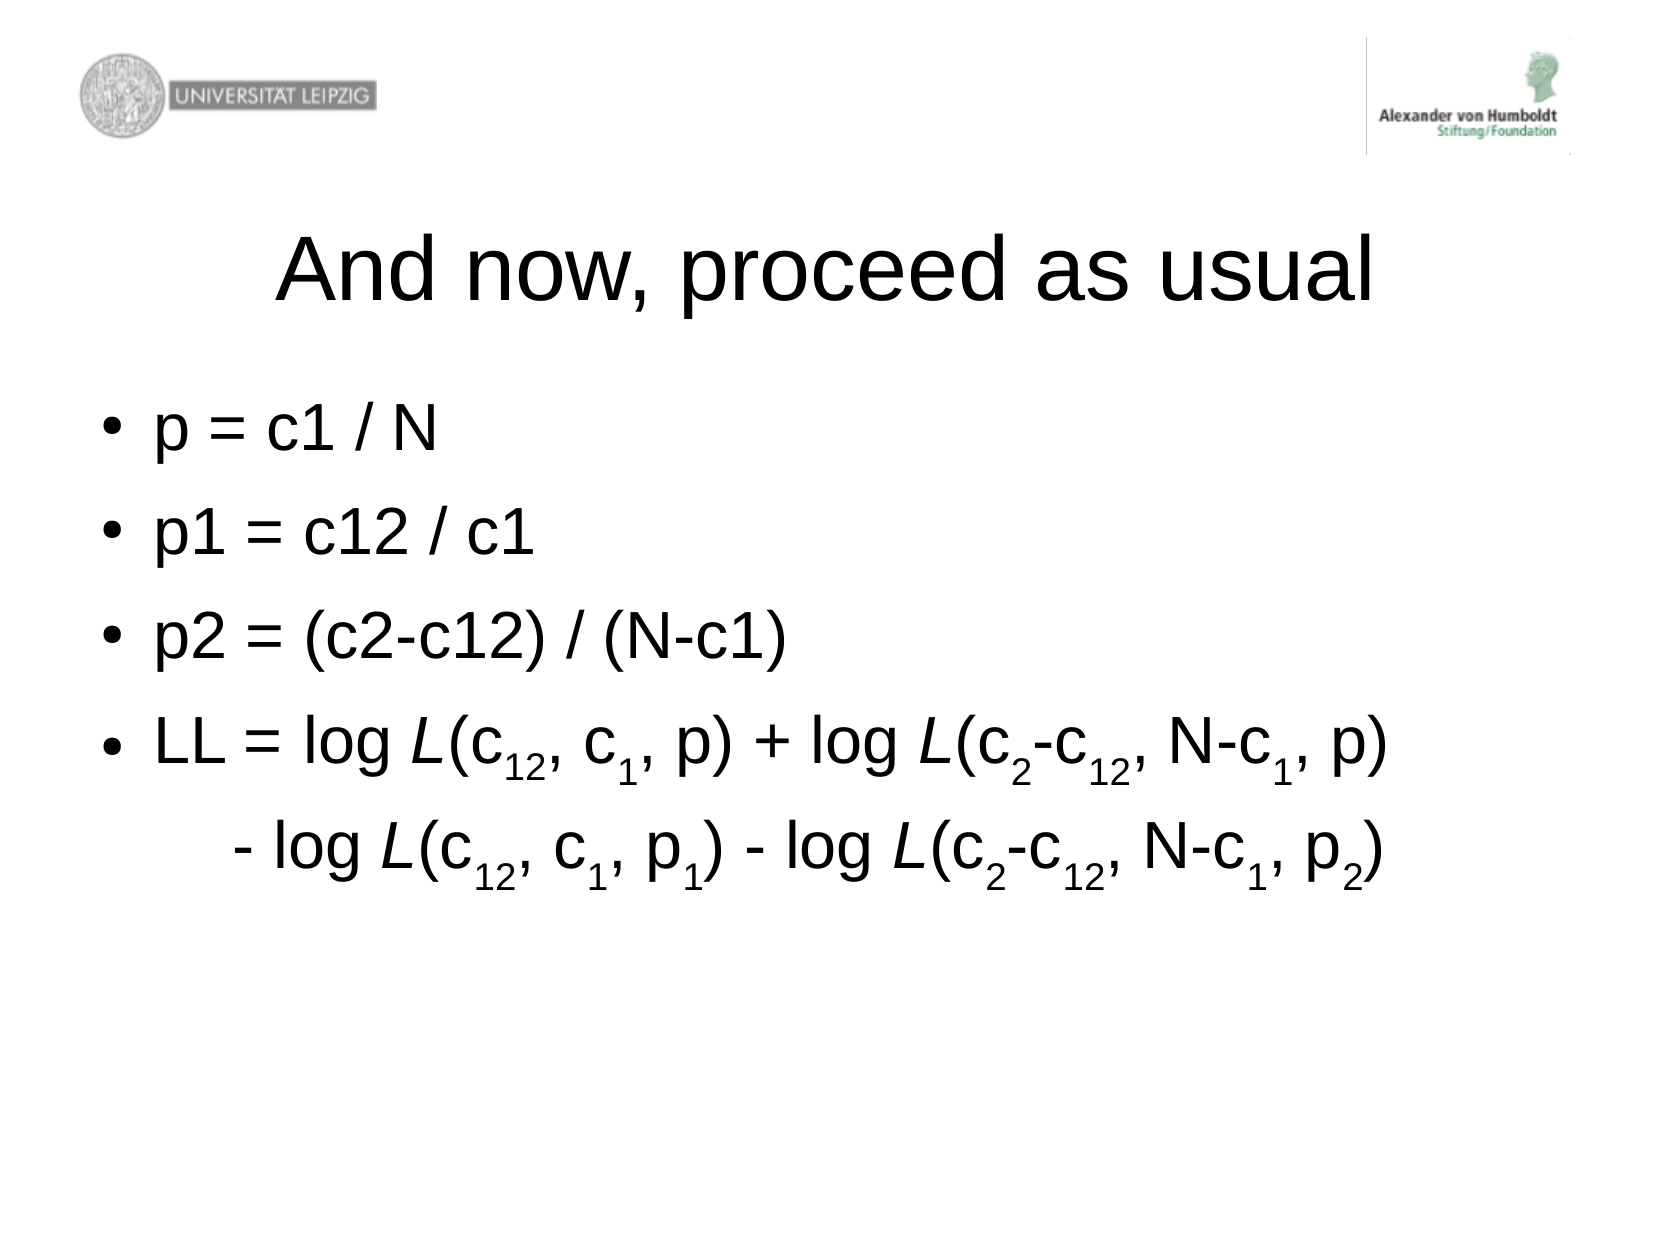

# And now, proceed as usual
p = c1 / N
p1 = c12 / c1
p2 = (c2-c12) / (N-c1)
LL = 	log L(c12, c1, p) + log L(c2-c12, N-c1, p)
 		- log L(c12, c1, p1) - log L(c2-c12, N-c1, p2)